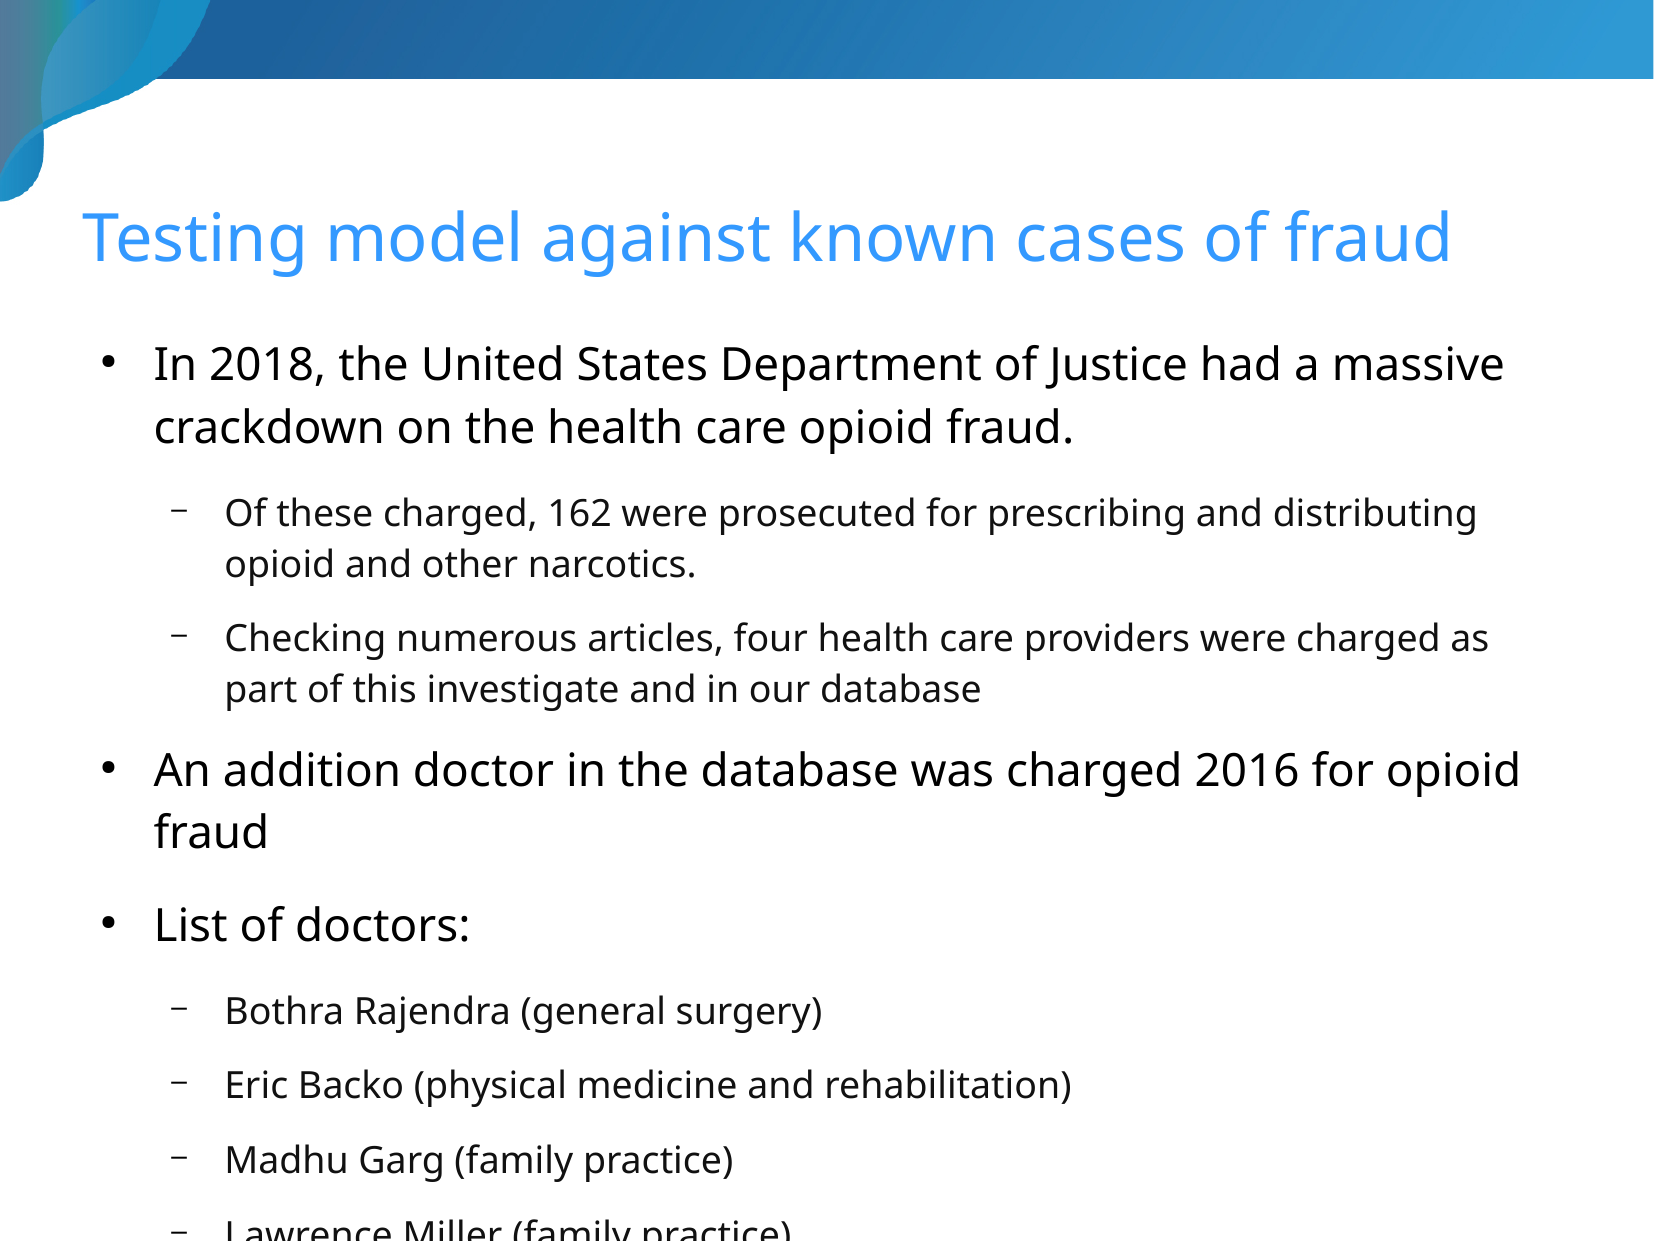

# Testing model against known cases of fraud
In 2018, the United States Department of Justice had a massive crackdown on the health care opioid fraud.
Of these charged, 162 were prosecuted for prescribing and distributing opioid and other narcotics.
Checking numerous articles, four health care providers were charged as part of this investigate and in our database
An addition doctor in the database was charged 2016 for opioid fraud
List of doctors:
Bothra Rajendra (general surgery)
Eric Backo (physical medicine and rehabilitation)
Madhu Garg (family practice)
Lawrence Miller (family practice)
Samson Orusa (internal medicine)